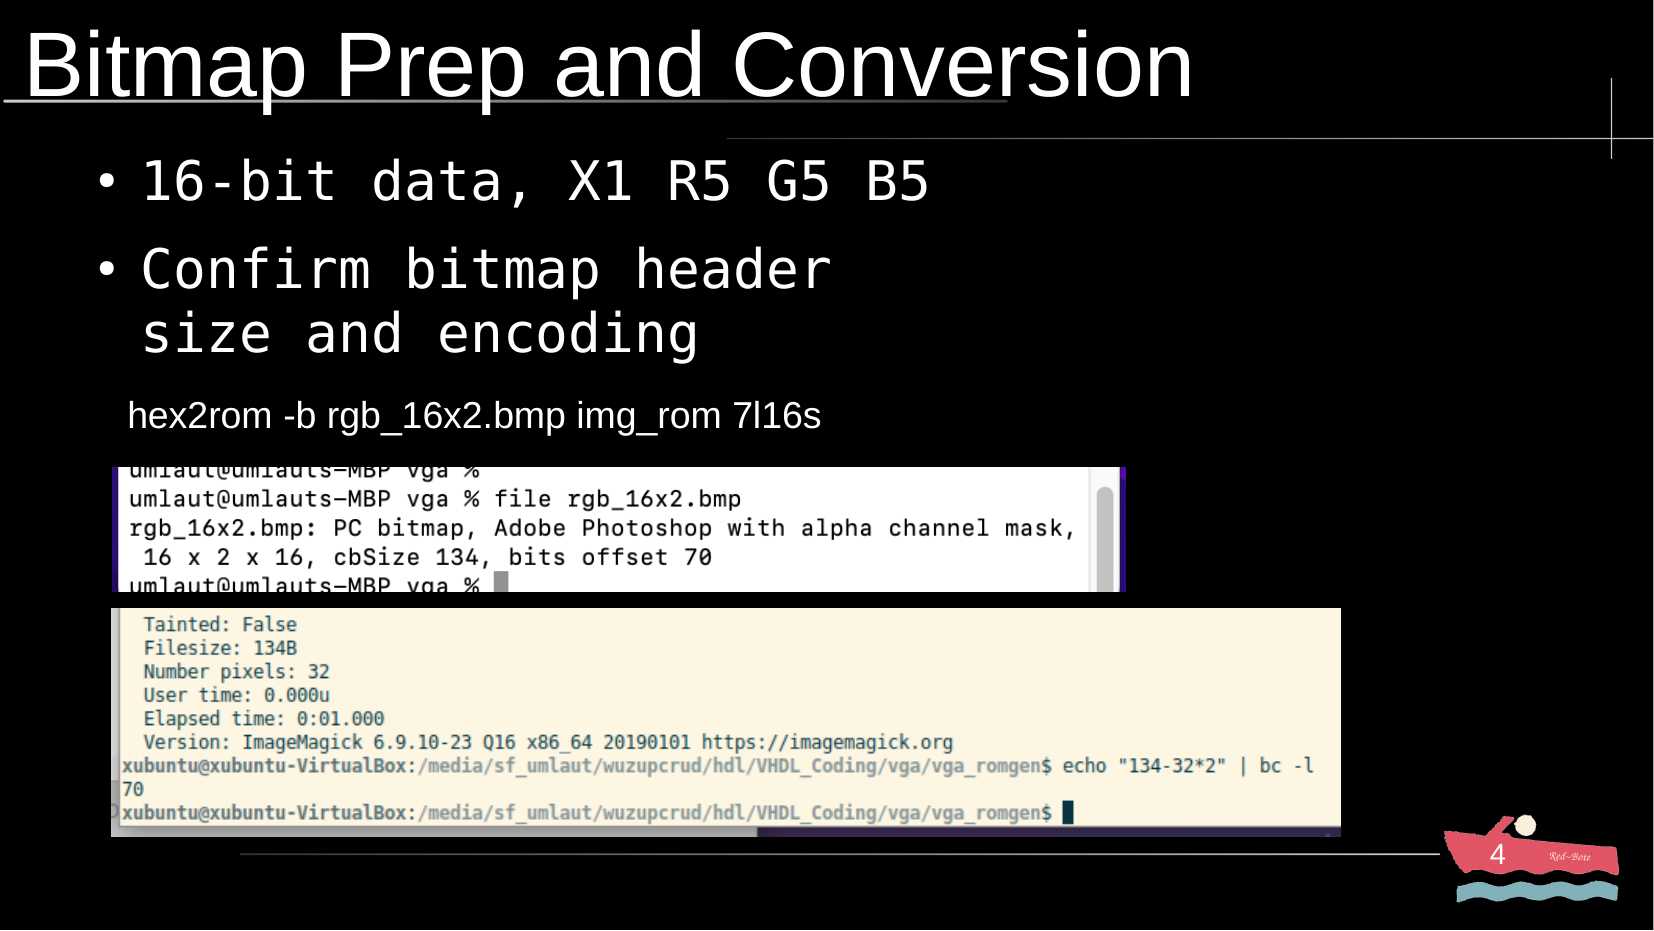

# Bitmap Prep and Conversion
16-bit data, X1 R5 G5 B5
Confirm bitmap header size and encoding
hex2rom -b rgb_16x2.bmp img_rom 7l16s
4